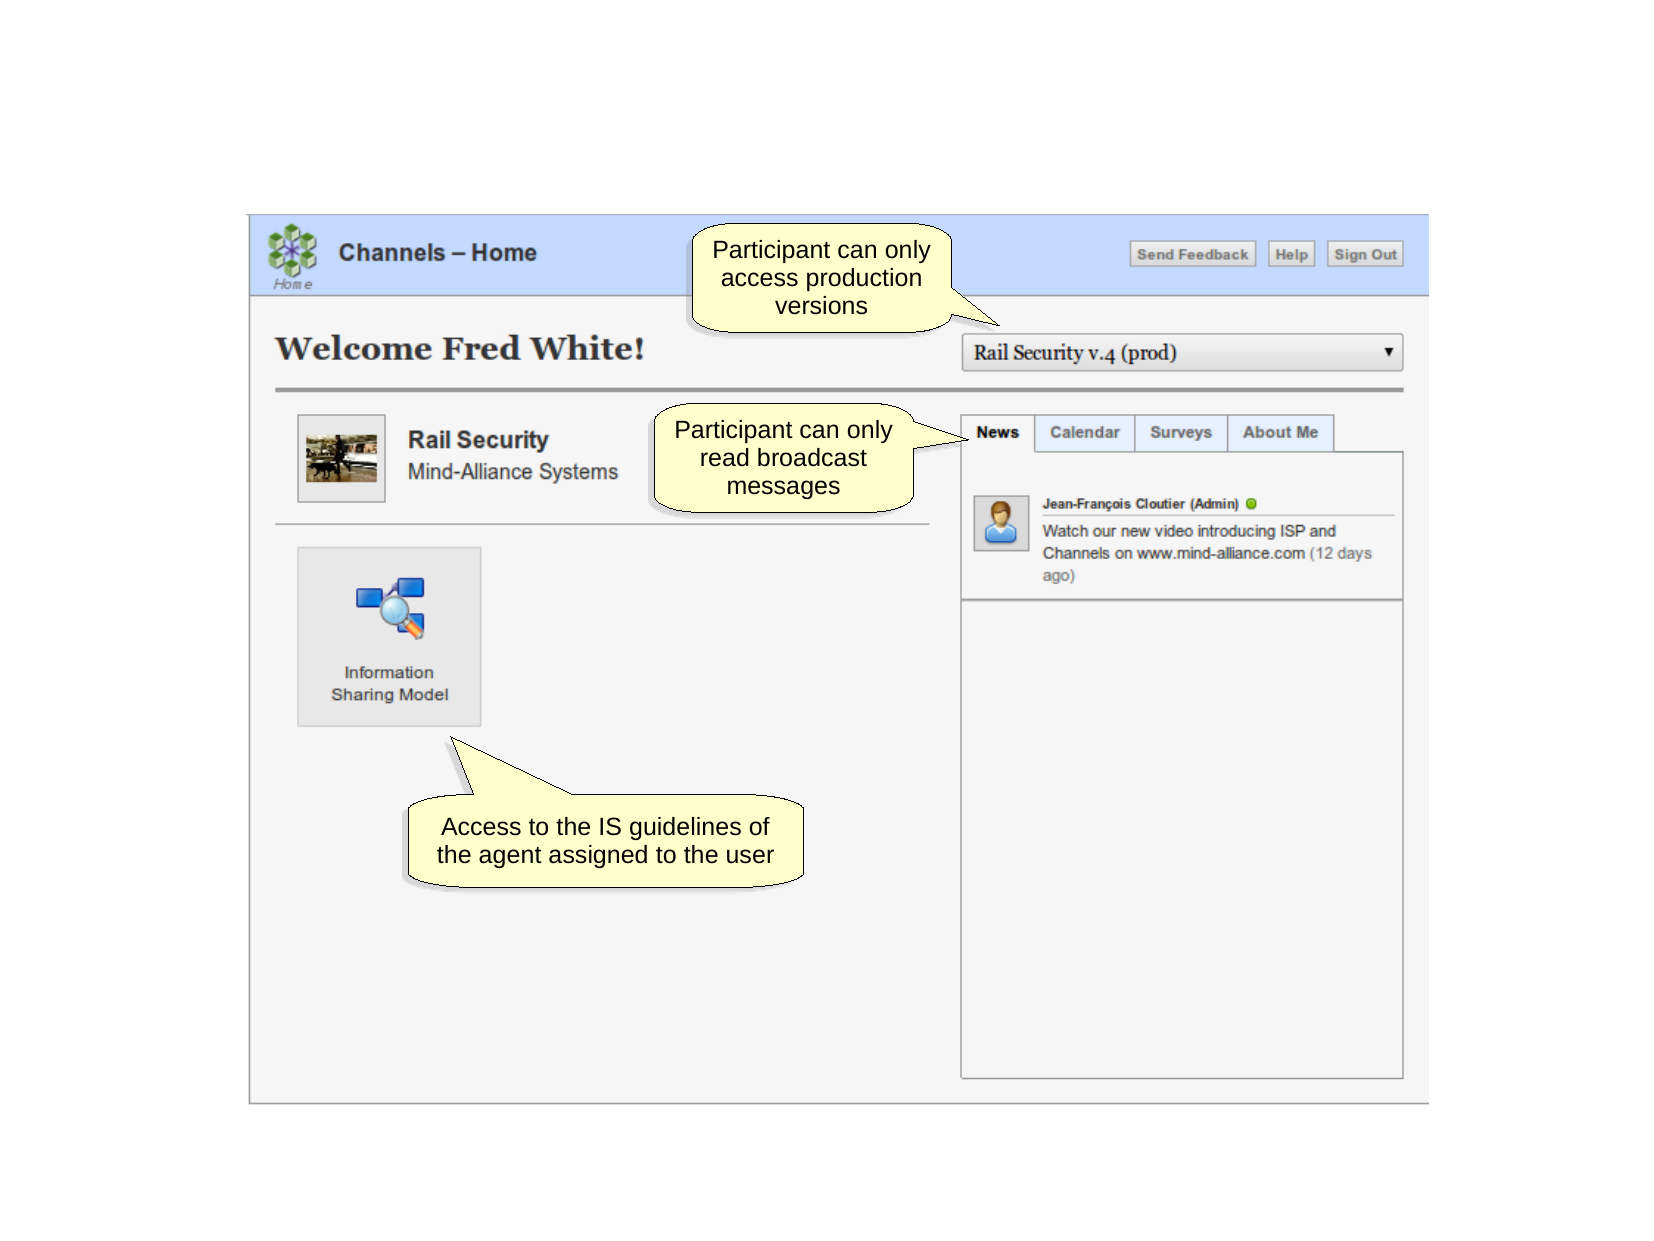

Participant can only access production versions
Participant can only read broadcast messages
Access to the IS guidelines of the agent assigned to the user